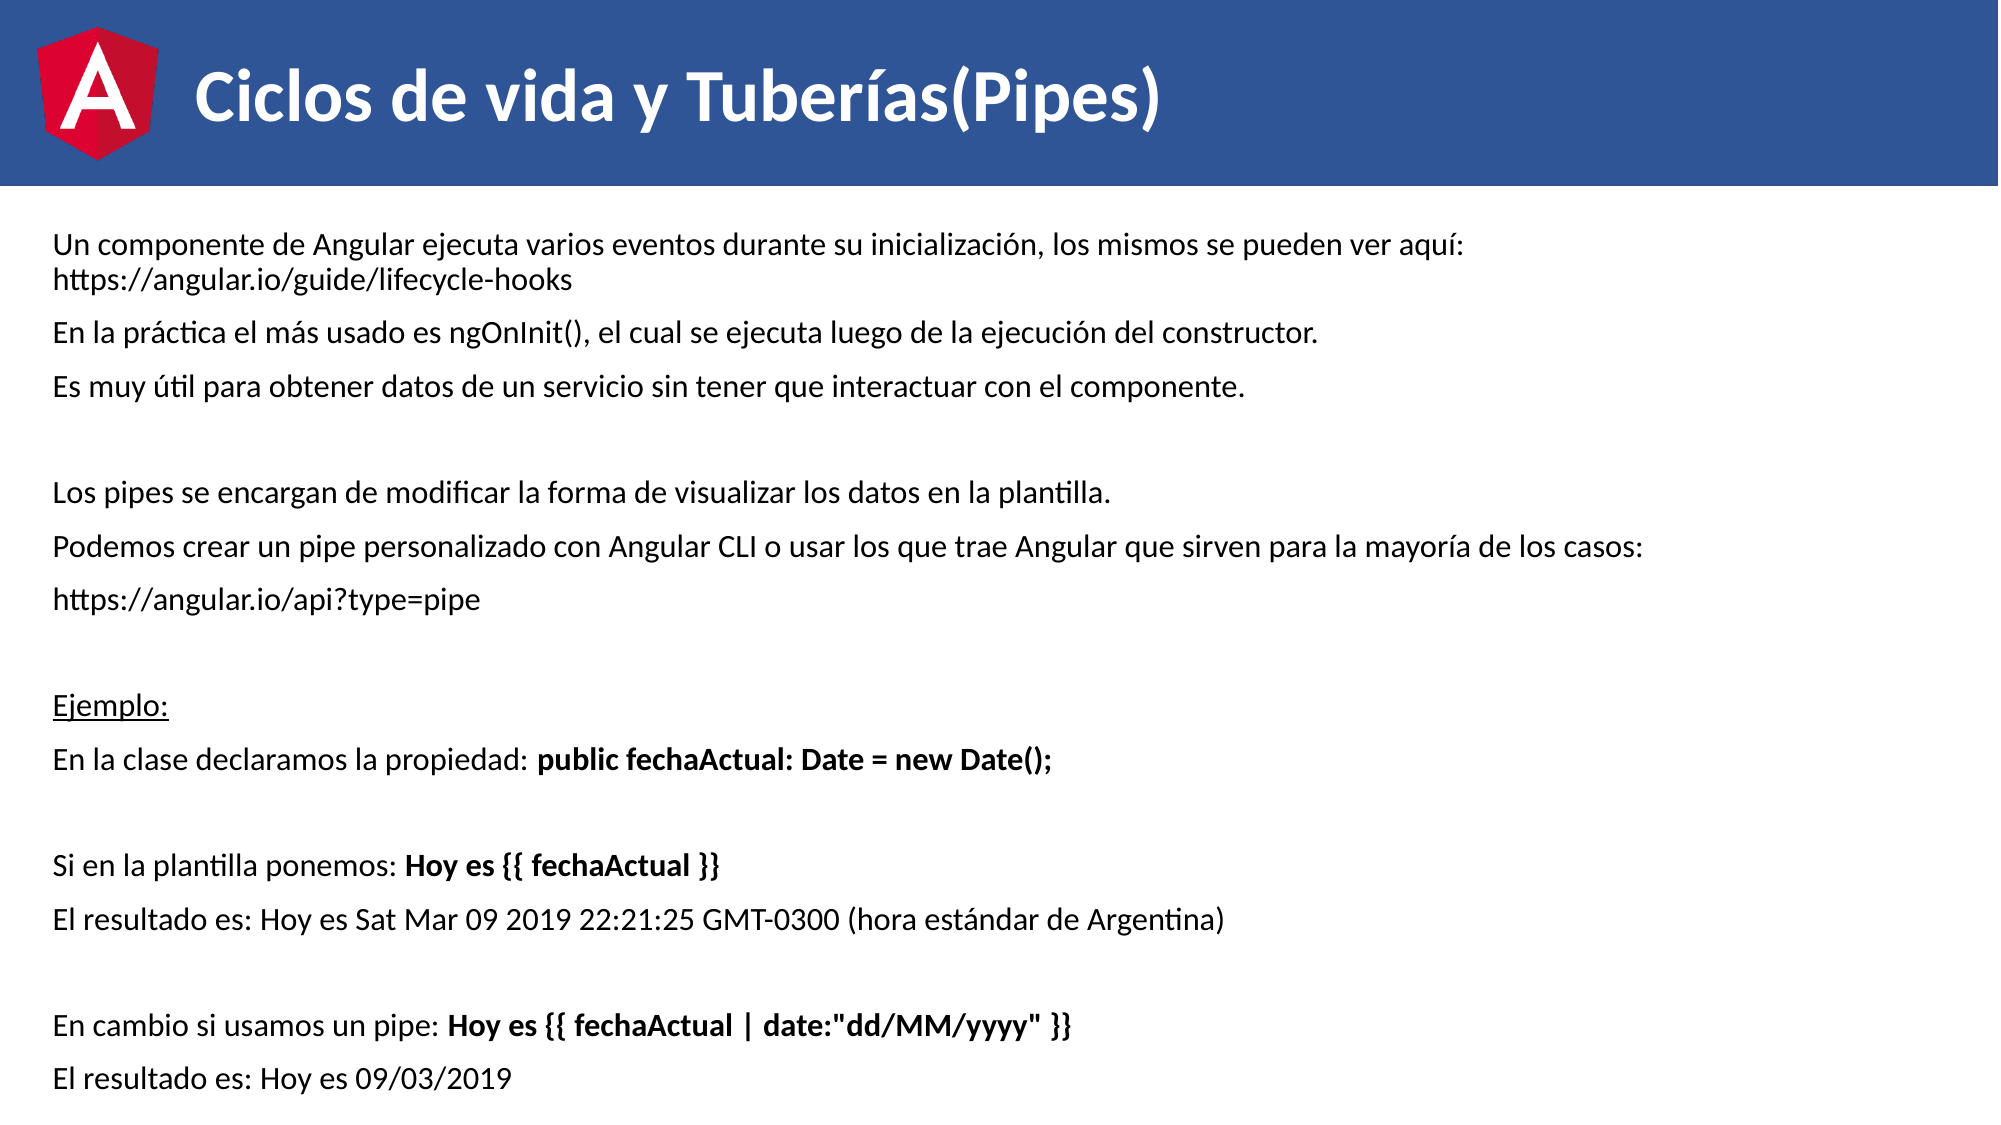

Ciclos de vida y Tuberías(Pipes)
# Un componente de Angular ejecuta varios eventos durante su inicialización, los mismos se pueden ver aquí: https://angular.io/guide/lifecycle-hooks
En la práctica el más usado es ngOnInit(), el cual se ejecuta luego de la ejecución del constructor.
Es muy útil para obtener datos de un servicio sin tener que interactuar con el componente.
Los pipes se encargan de modificar la forma de visualizar los datos en la plantilla.
Podemos crear un pipe personalizado con Angular CLI o usar los que trae Angular que sirven para la mayoría de los casos:
https://angular.io/api?type=pipe
Ejemplo:
En la clase declaramos la propiedad: public fechaActual: Date = new Date();
Si en la plantilla ponemos: Hoy es {{ fechaActual }}
El resultado es: Hoy es Sat Mar 09 2019 22:21:25 GMT-0300 (hora estándar de Argentina)
En cambio si usamos un pipe: Hoy es {{ fechaActual | date:"dd/MM/yyyy" }}
El resultado es: Hoy es 09/03/2019